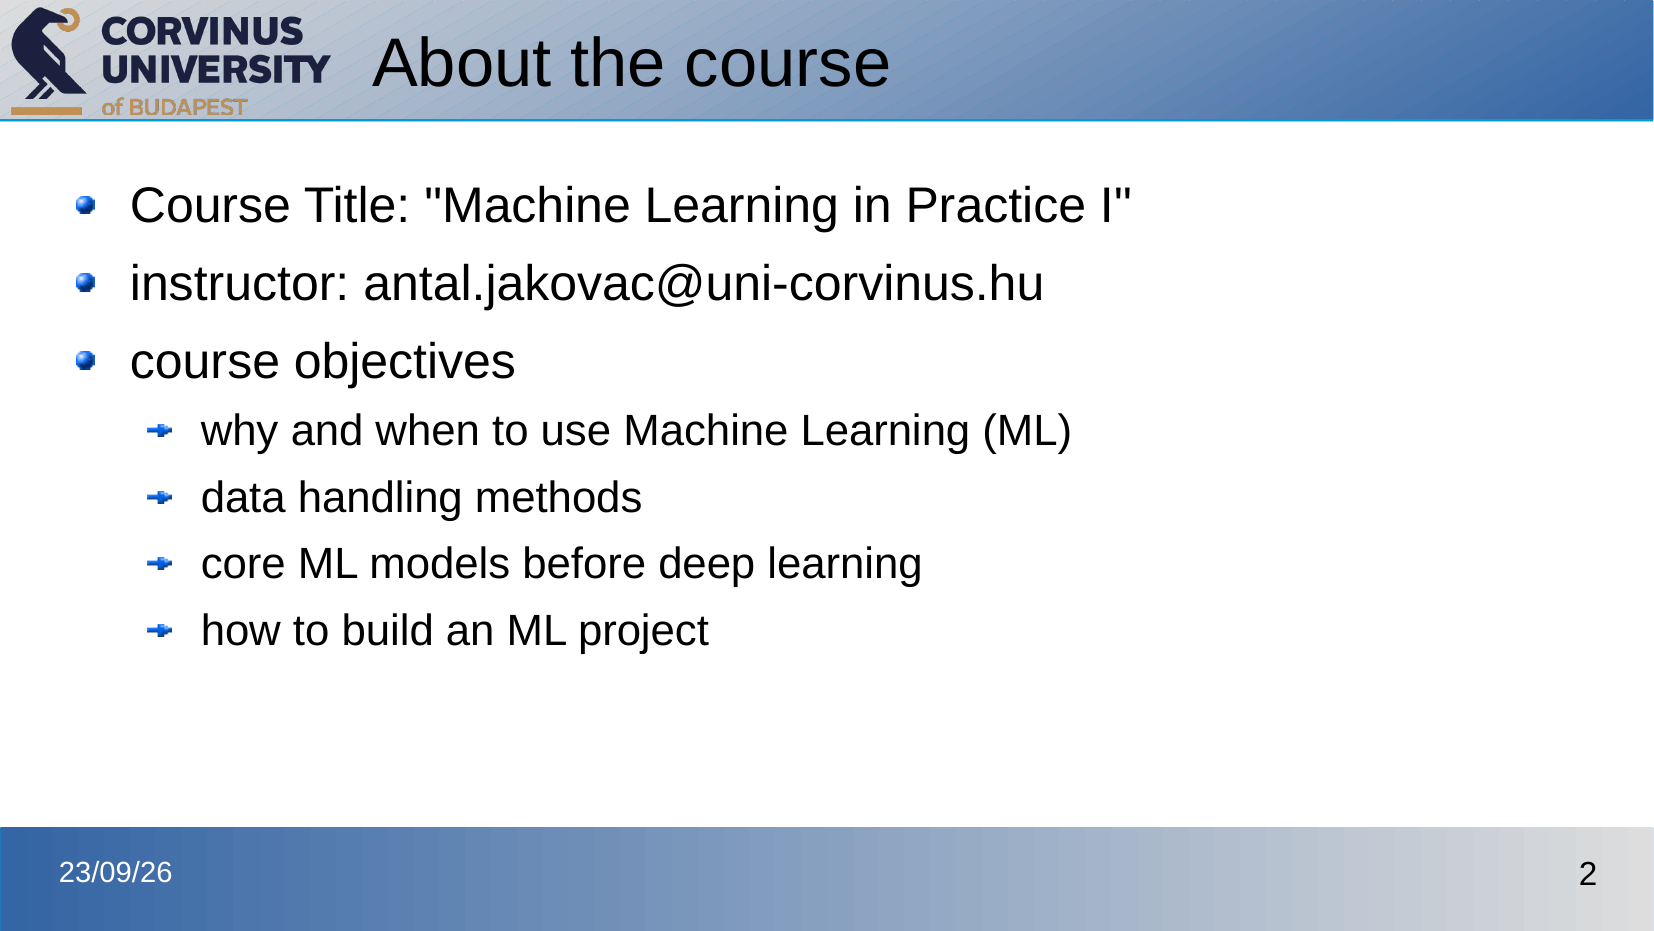

# About the course
Course Title: "Machine Learning in Practice I"
instructor: antal.jakovac@uni-corvinus.hu
course objectives
why and when to use Machine Learning (ML)
data handling methods
core ML models before deep learning
how to build an ML project